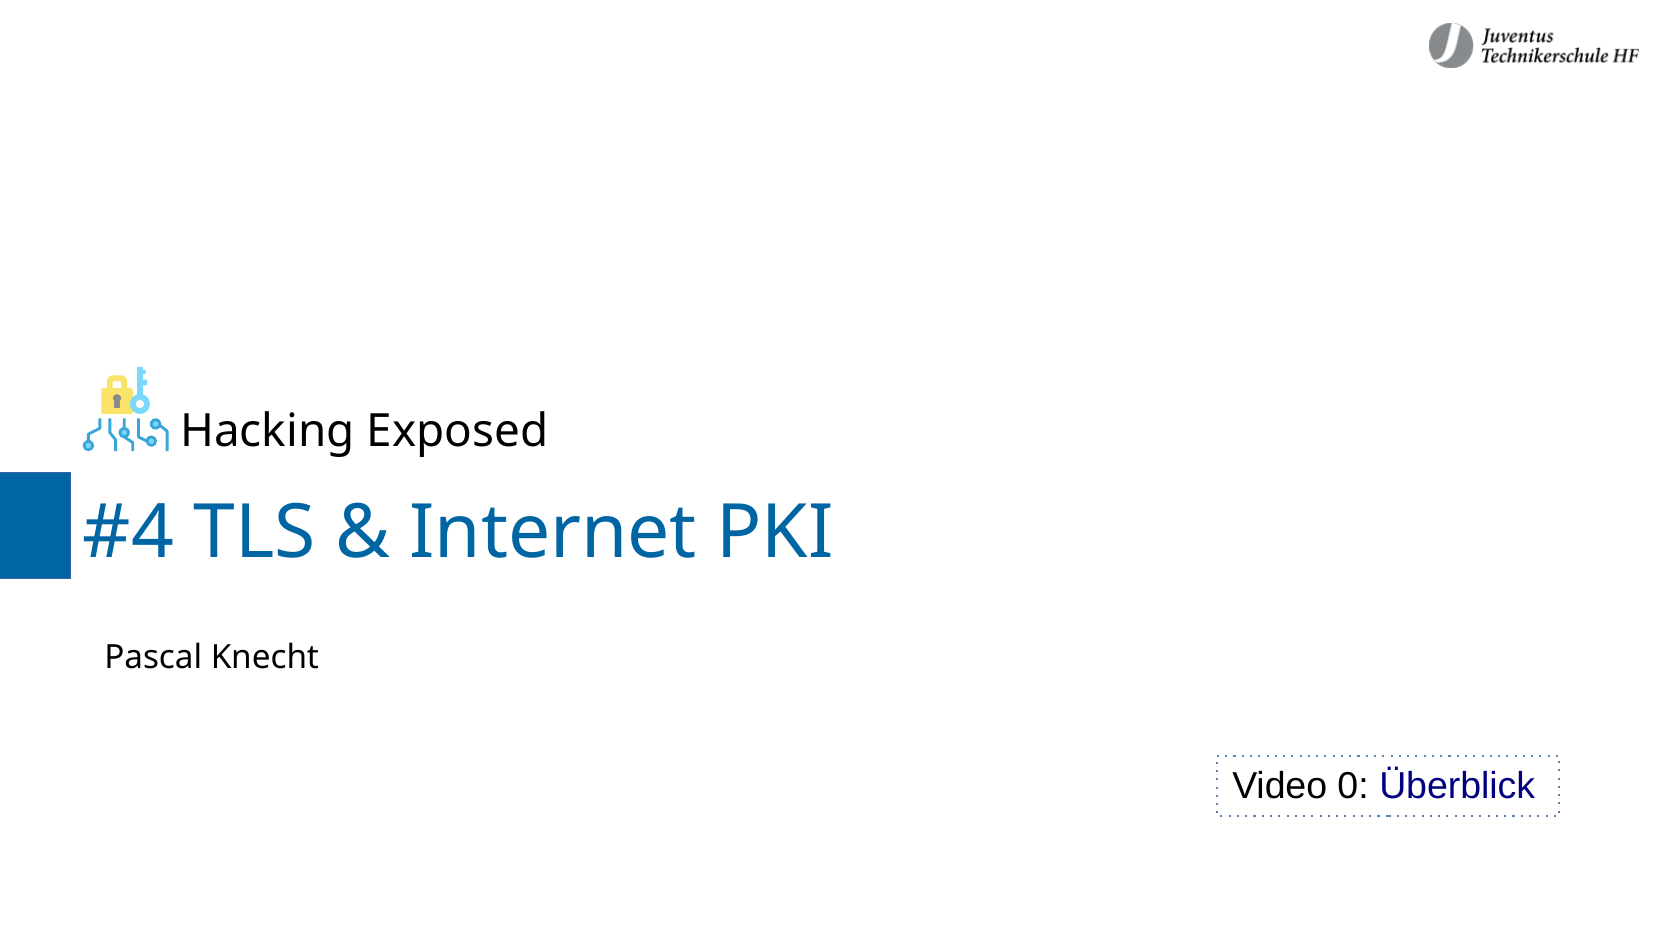

# #4 TLS & Internet PKI
Video 0: Überblick